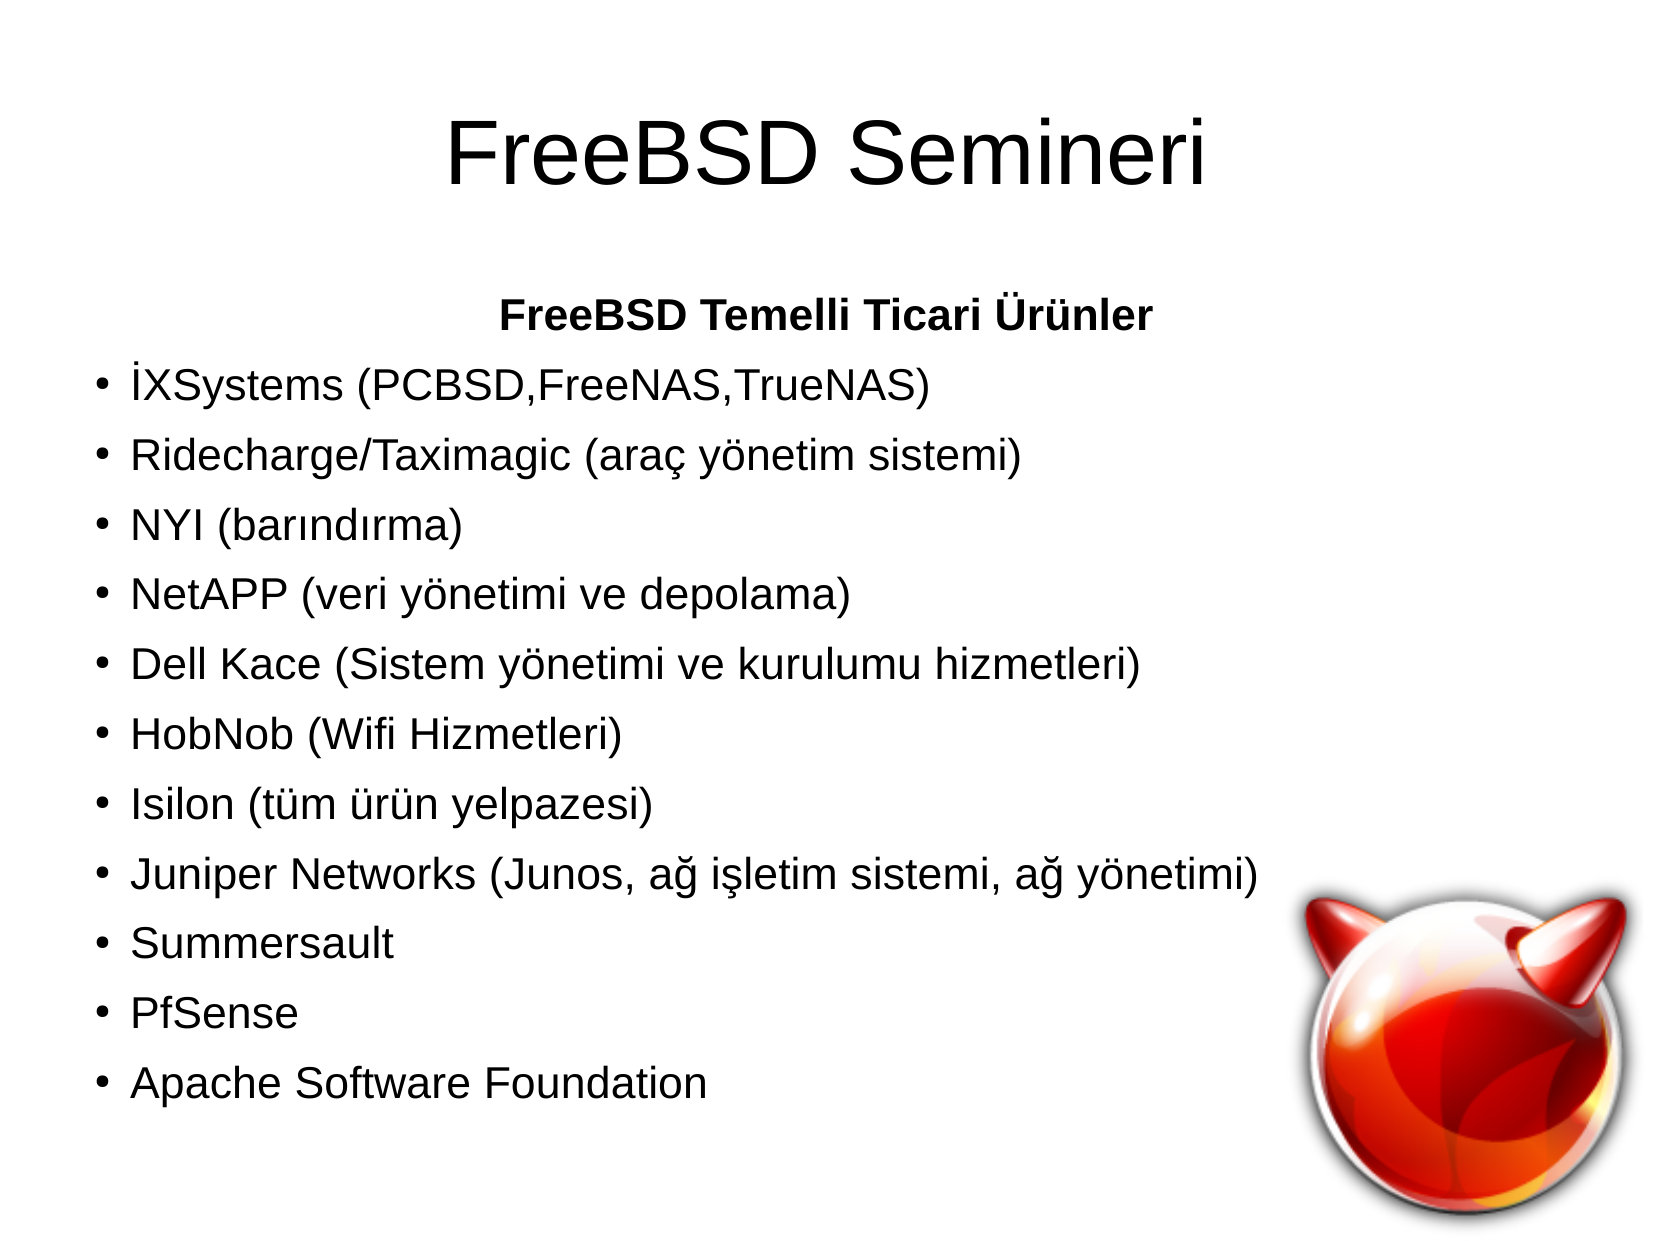

# FreeBSD Semineri
FreeBSD Temelli Ticari Ürünler
İXSystems (PCBSD,FreeNAS,TrueNAS)
Ridecharge/Taximagic (araç yönetim sistemi)
NYI (barındırma)
NetAPP (veri yönetimi ve depolama)
Dell Kace (Sistem yönetimi ve kurulumu hizmetleri)
HobNob (Wifi Hizmetleri)
Isilon (tüm ürün yelpazesi)
Juniper Networks (Junos, ağ işletim sistemi, ağ yönetimi)
Summersault
PfSense
Apache Software Foundation